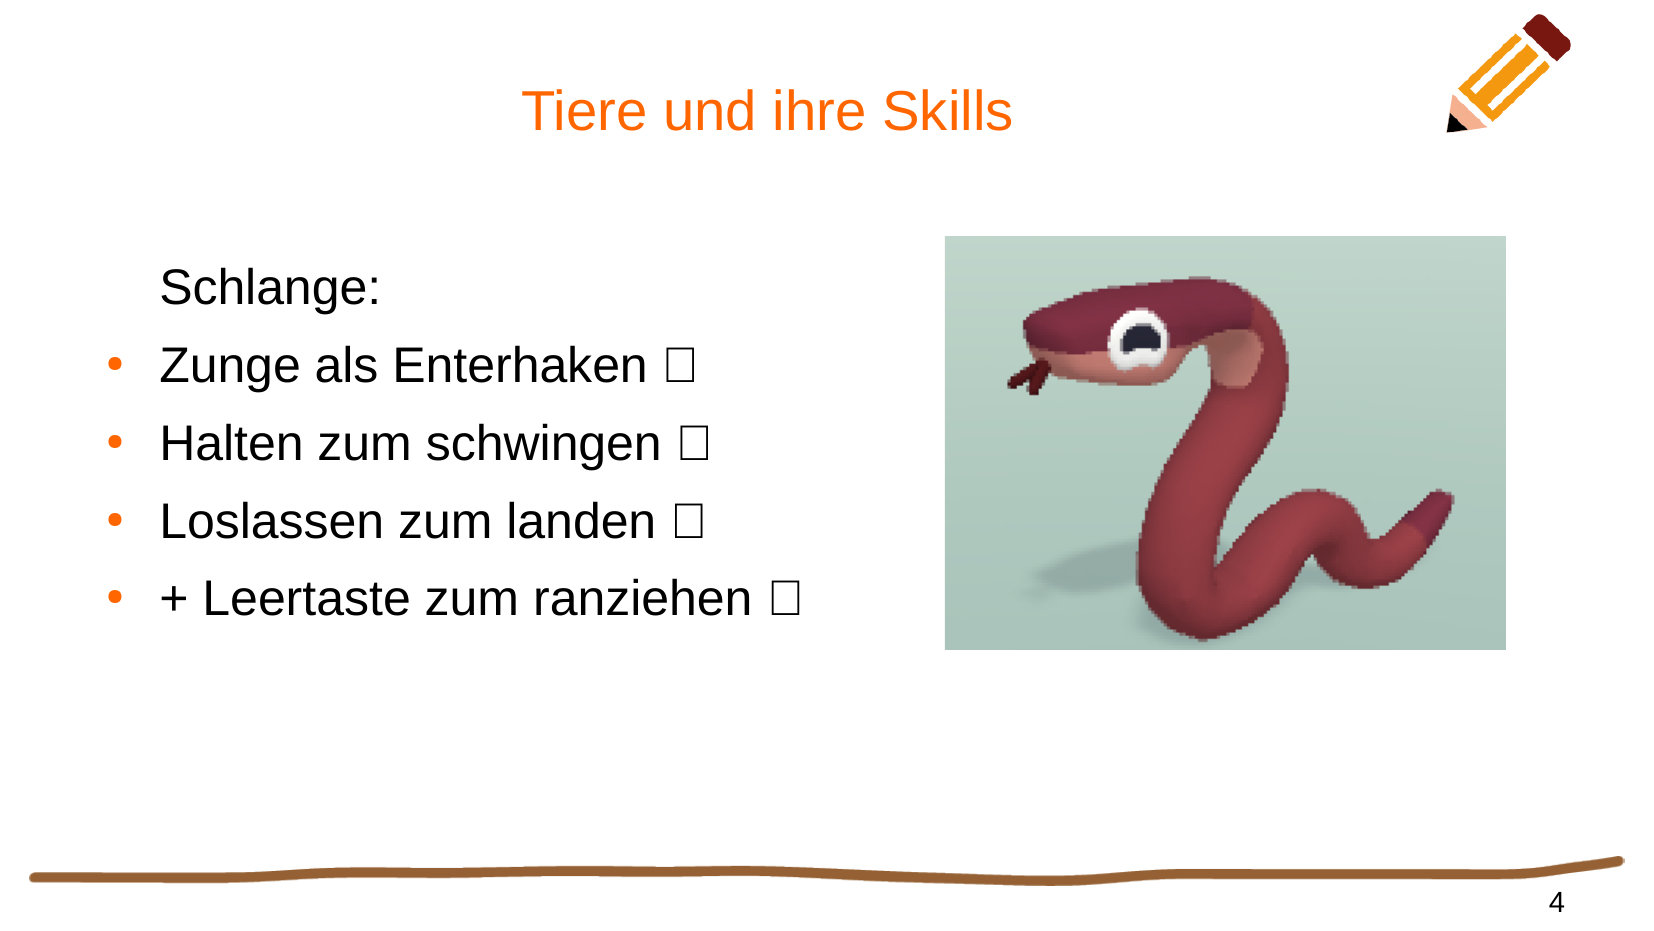

# Tiere und ihre Skills
Schlange:
Zunge als Enterhaken ✅
Halten zum schwingen ✅
Loslassen zum landen ✅
+ Leertaste zum ranziehen ✨
4